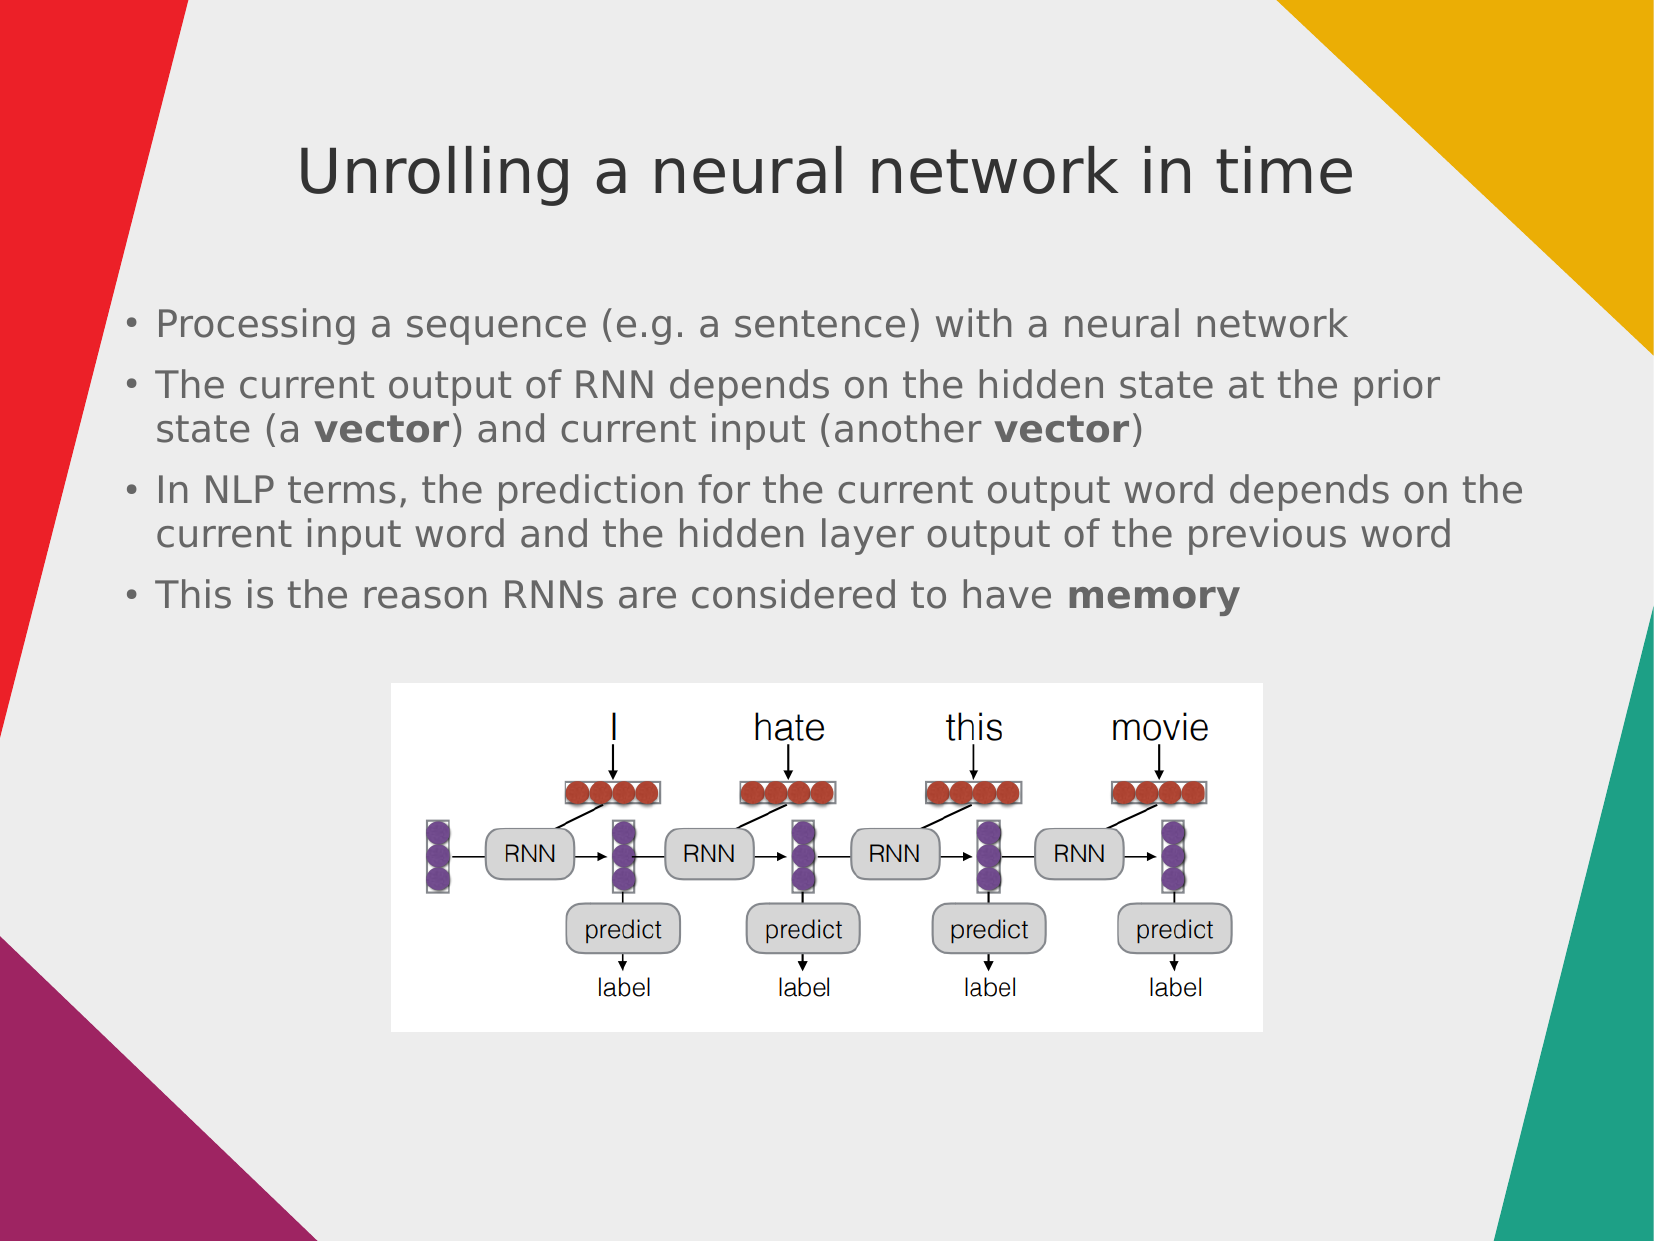

# Unrolling a neural network in time
Processing a sequence (e.g. a sentence) with a neural network
The current output of RNN depends on the hidden state at the prior state (a vector) and current input (another vector)
In NLP terms, the prediction for the current output word depends on the current input word and the hidden layer output of the previous word
This is the reason RNNs are considered to have memory